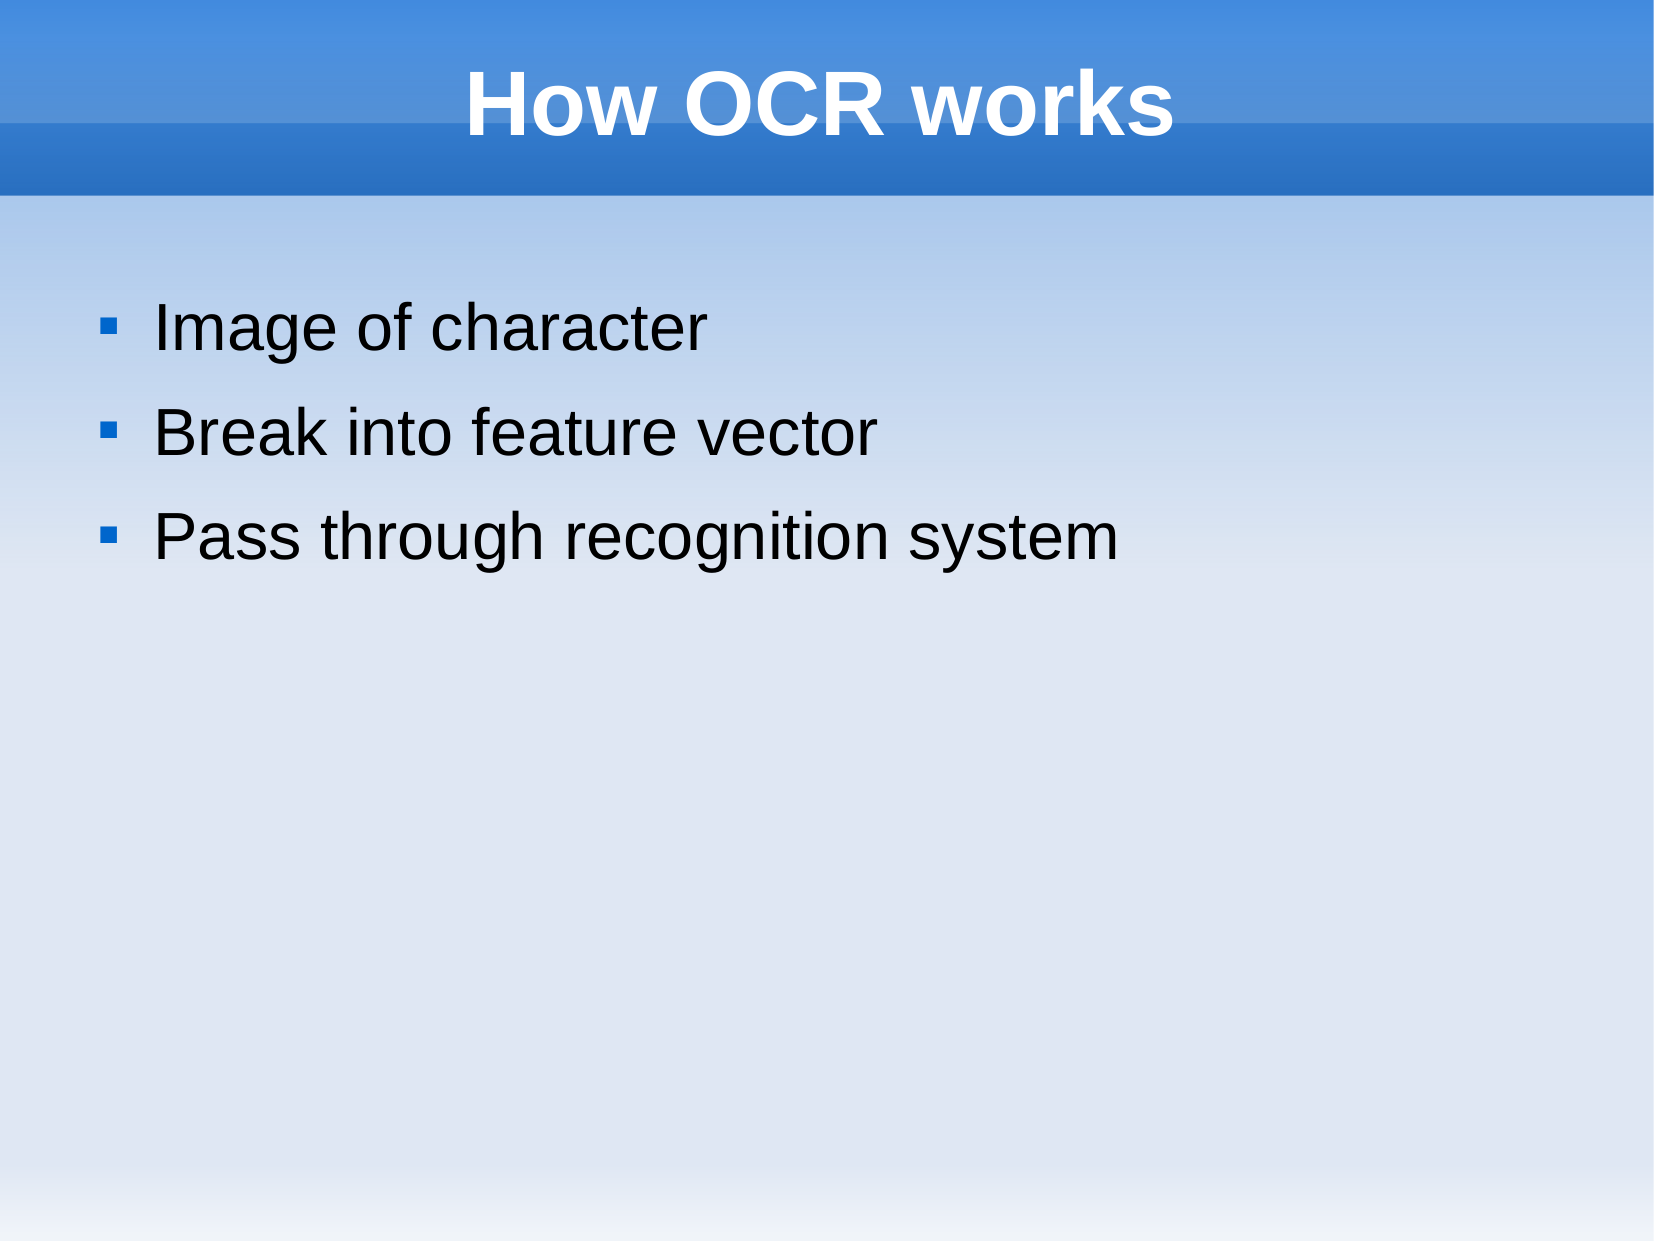

# How OCR works
Image of character
Break into feature vector
Pass through recognition system